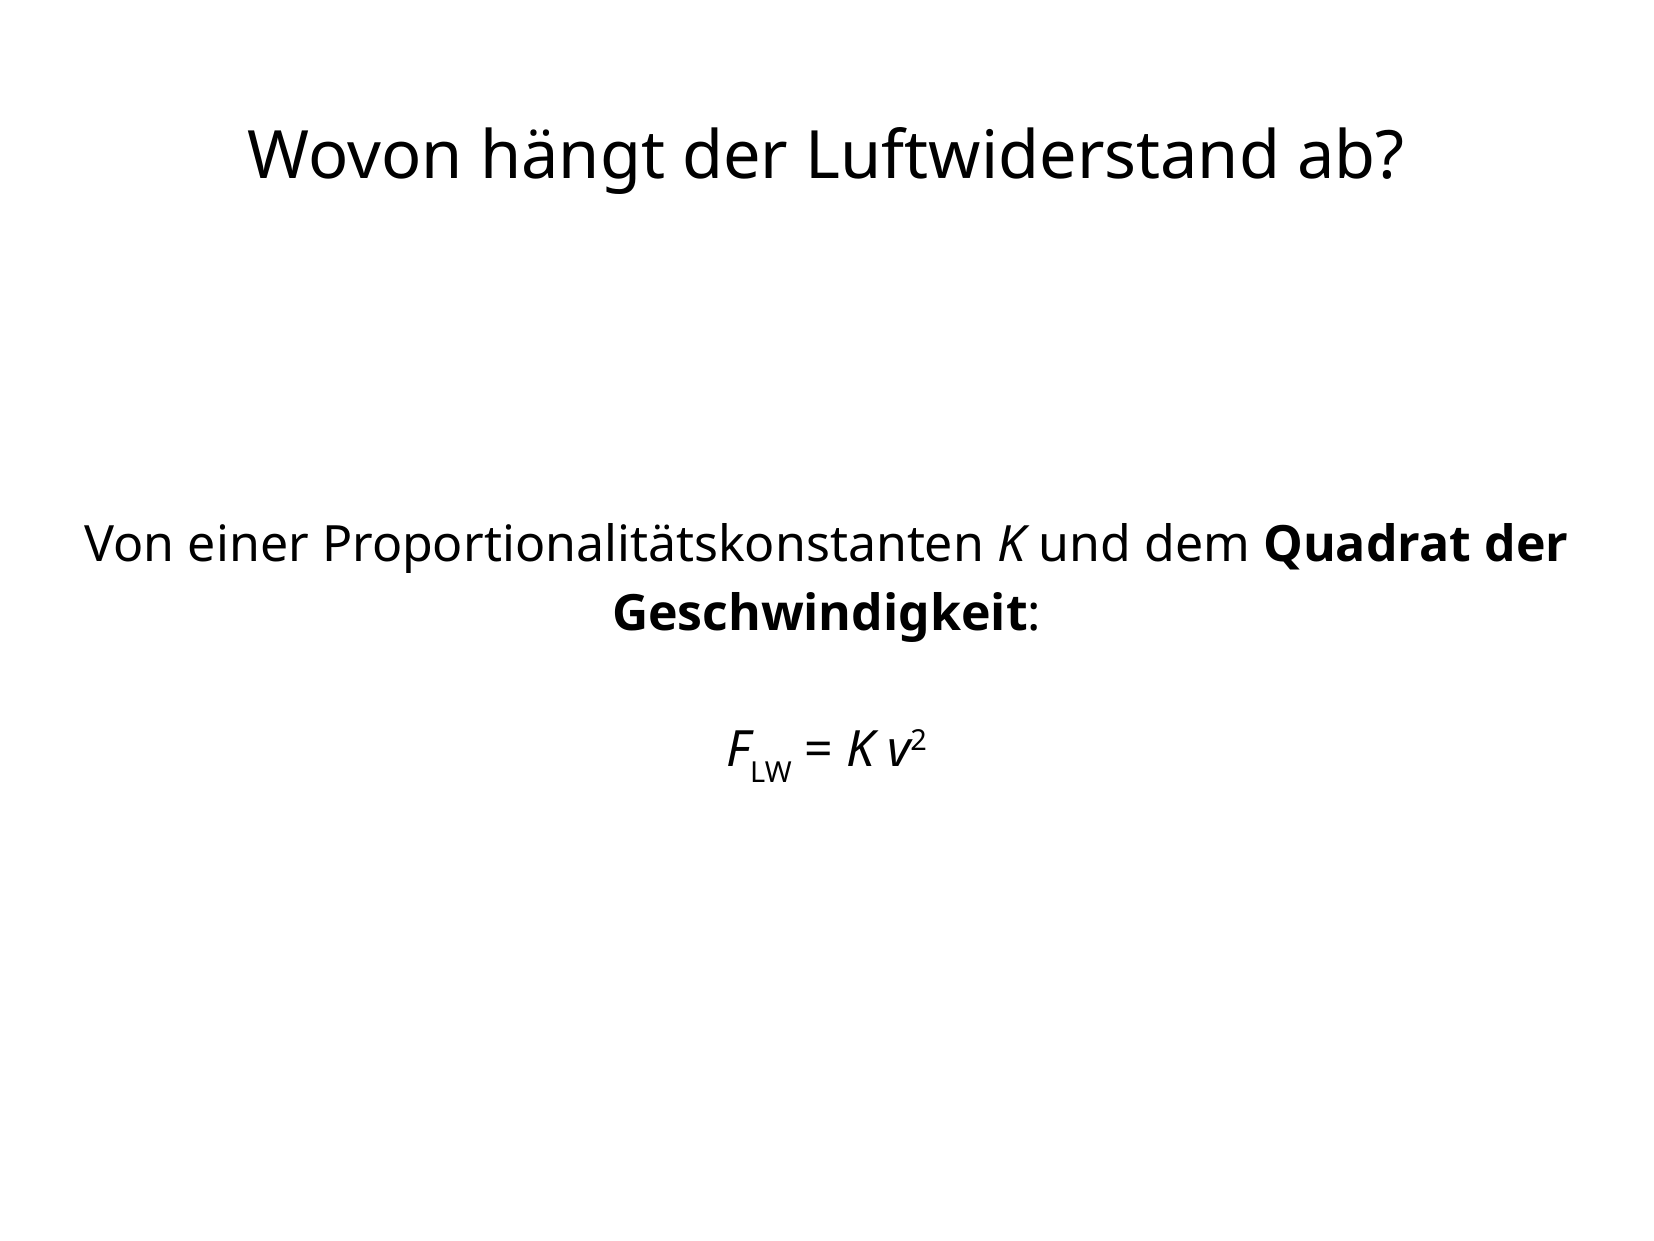

# Wovon hängt der Luftwiderstand ab?
Von einer Proportionalitätskonstanten K und dem Quadrat der Geschwindigkeit:
FLW = K v2